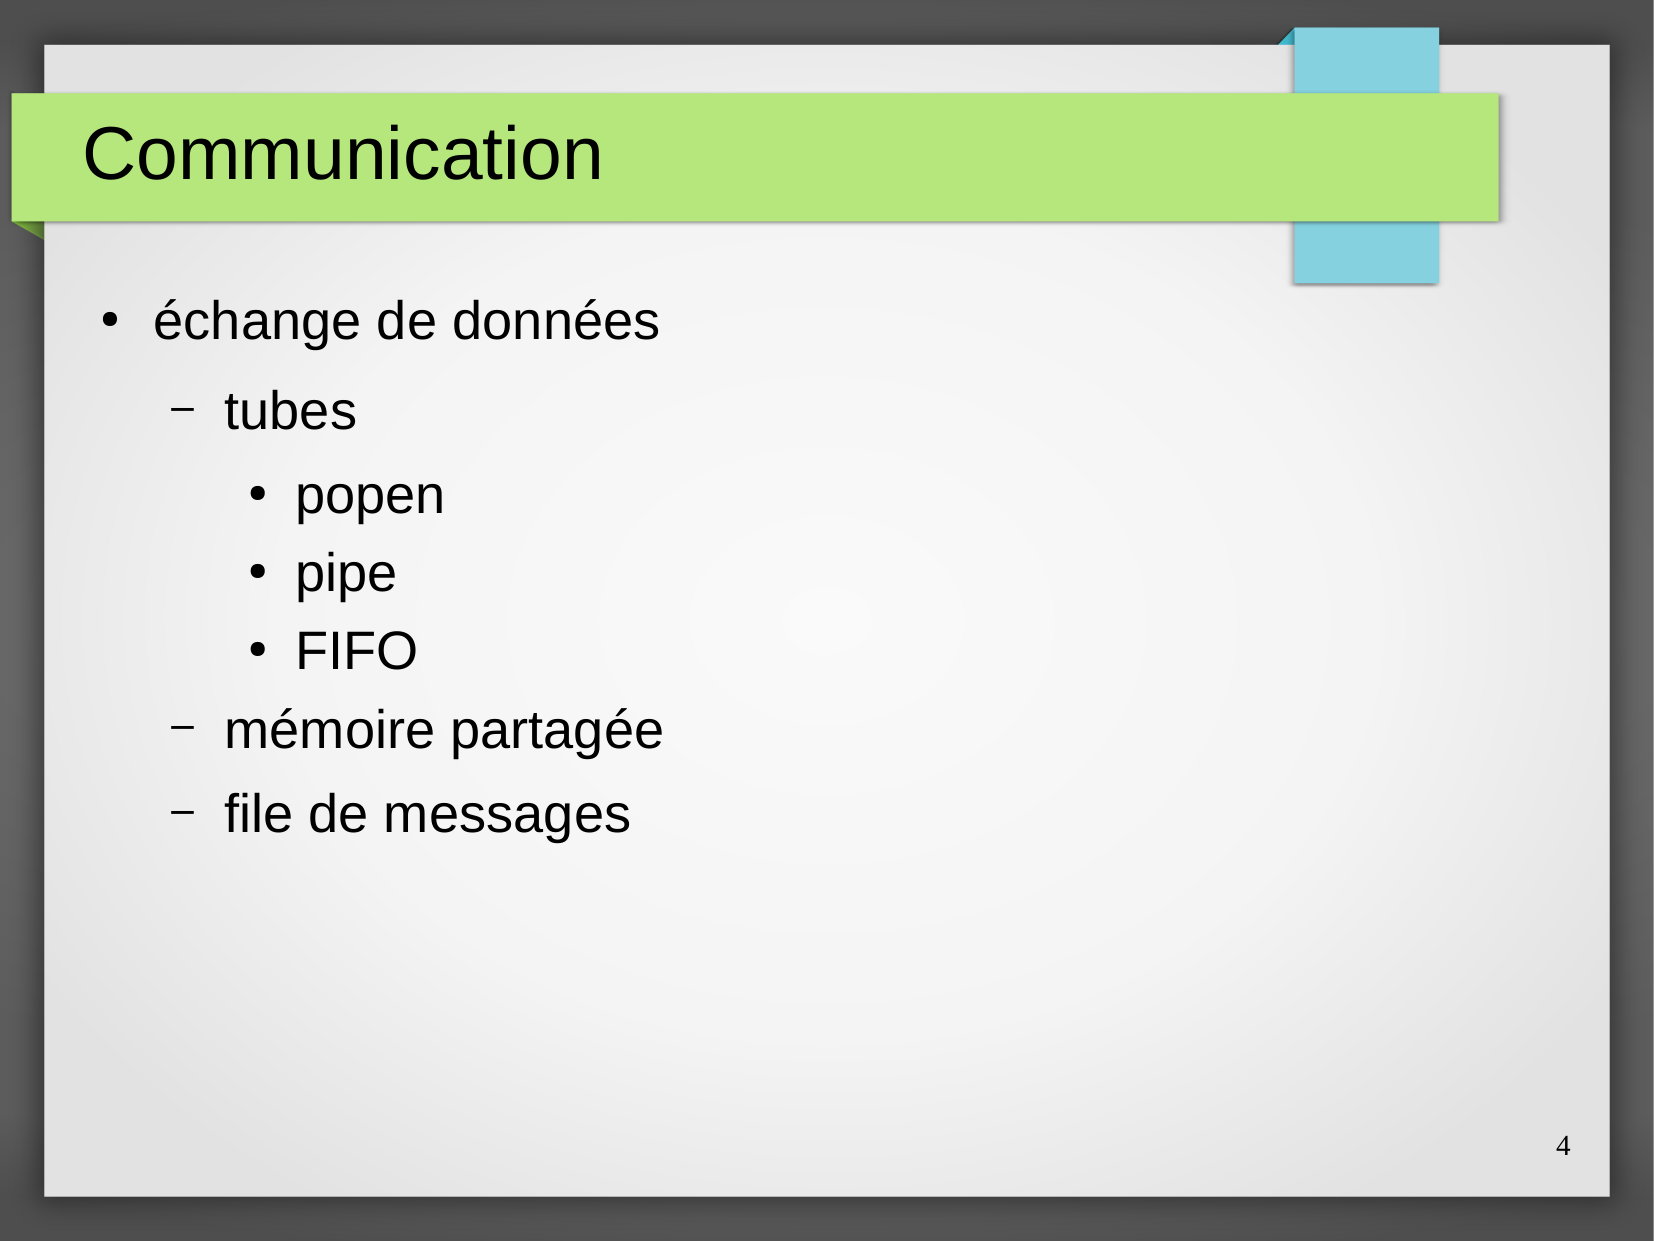

# Communication
échange de données
tubes
popen
pipe
FIFO
mémoire partagée
file de messages
4